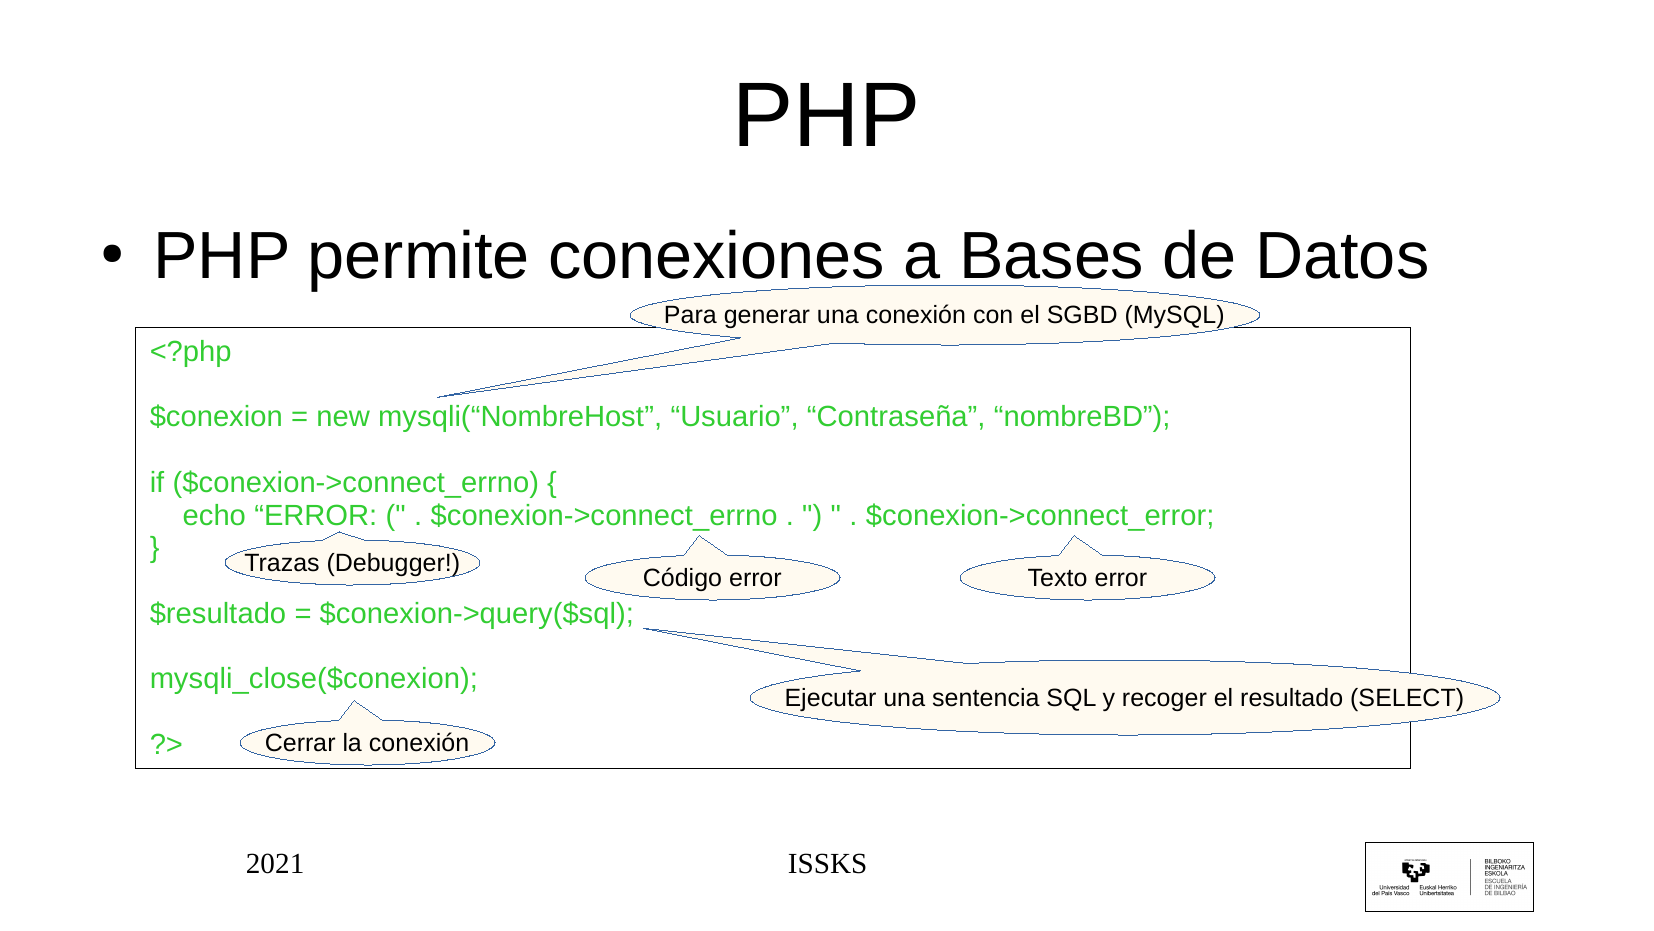

# PHP
PHP permite conexiones a Bases de Datos
Para generar una conexión con el SGBD (MySQL)
<?php
$conexion = new mysqli(“NombreHost”, “Usuario”, “Contraseña”, “nombreBD”);
if ($conexion->connect_errno) {
 echo “ERROR: (" . $conexion->connect_errno . ") " . $conexion->connect_error;
}
$resultado = $conexion->query($sql);
mysqli_close($conexion);
?>
Trazas (Debugger!)
Código error
Texto error
Ejecutar una sentencia SQL y recoger el resultado (SELECT)
Cerrar la conexión